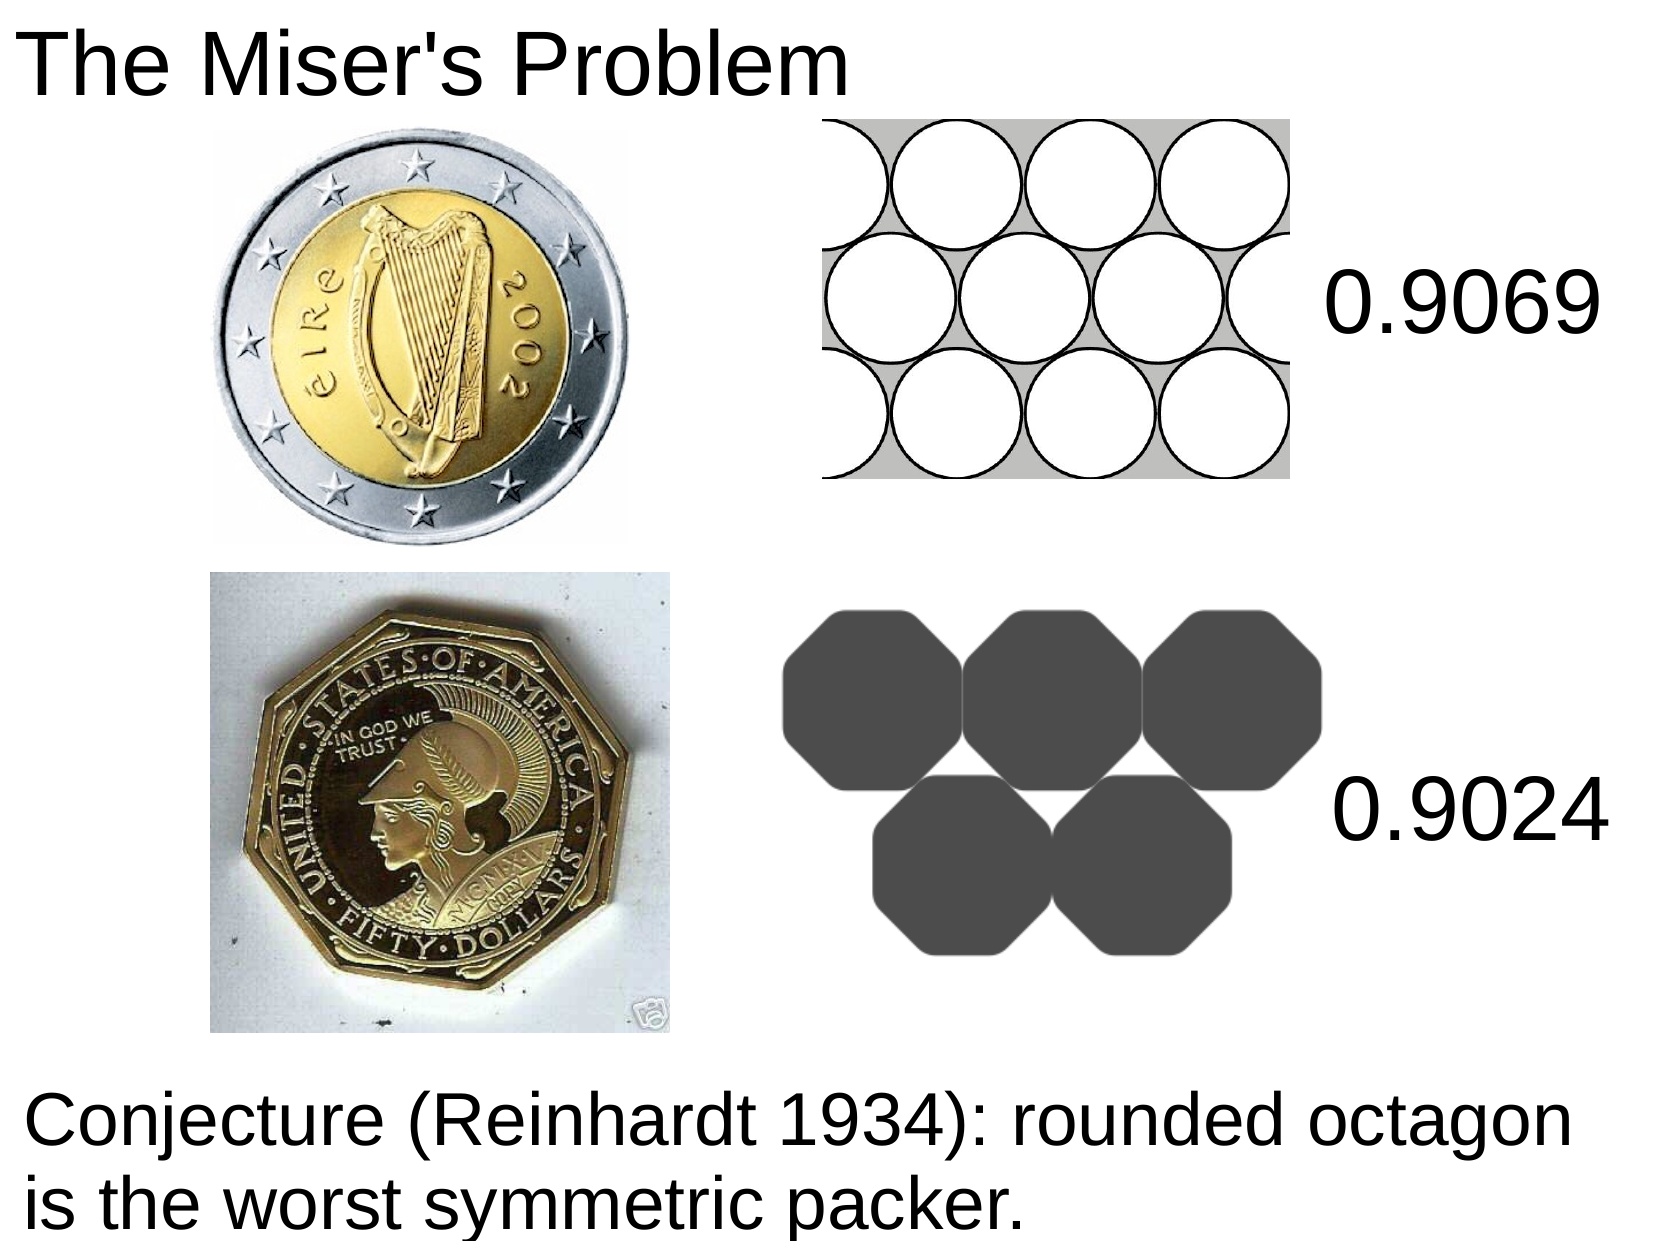

The Miser's Problem
0.9069
0.9024
Conjecture (Reinhardt 1934): rounded octagon
is the worst symmetric packer.